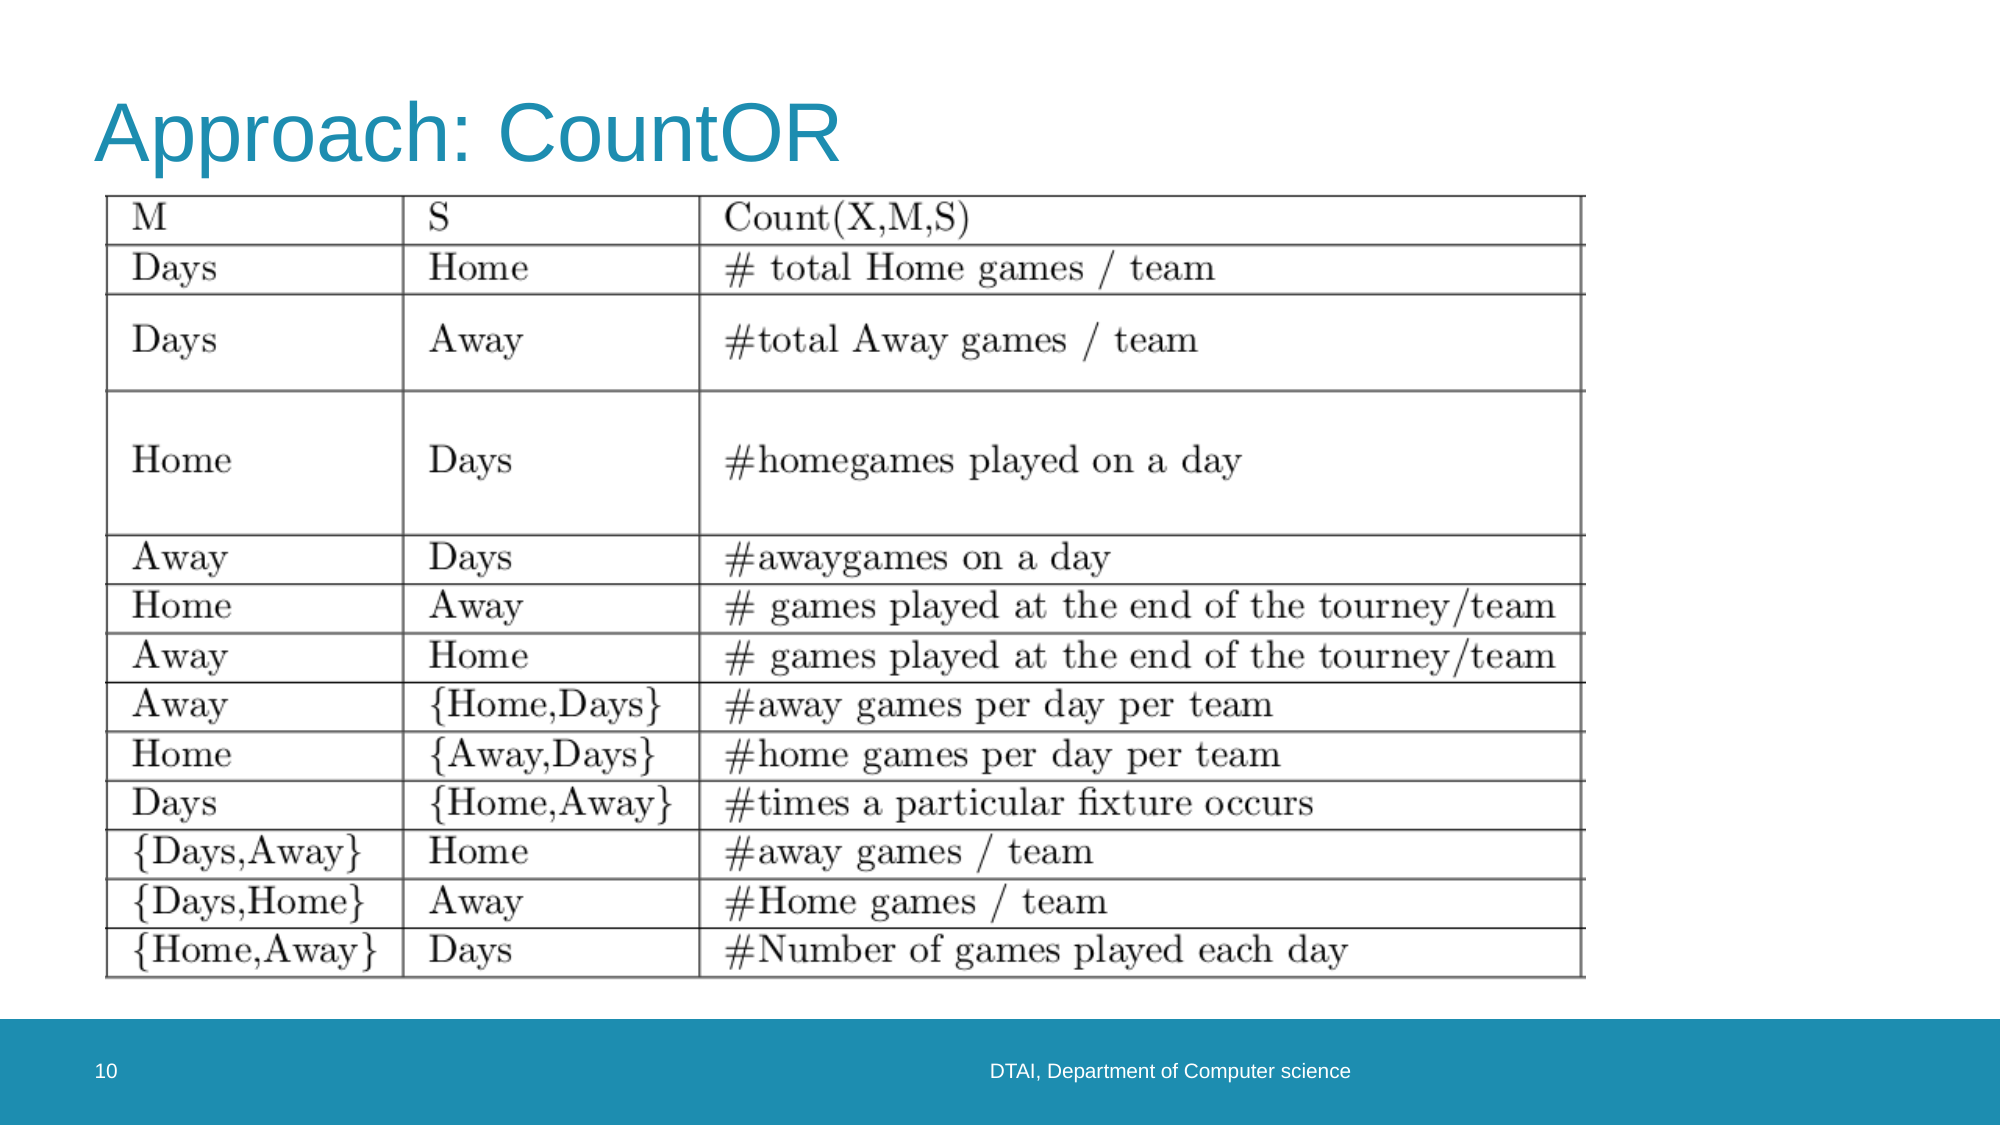

# Approach: CountOR
DTAI, Department of Computer science